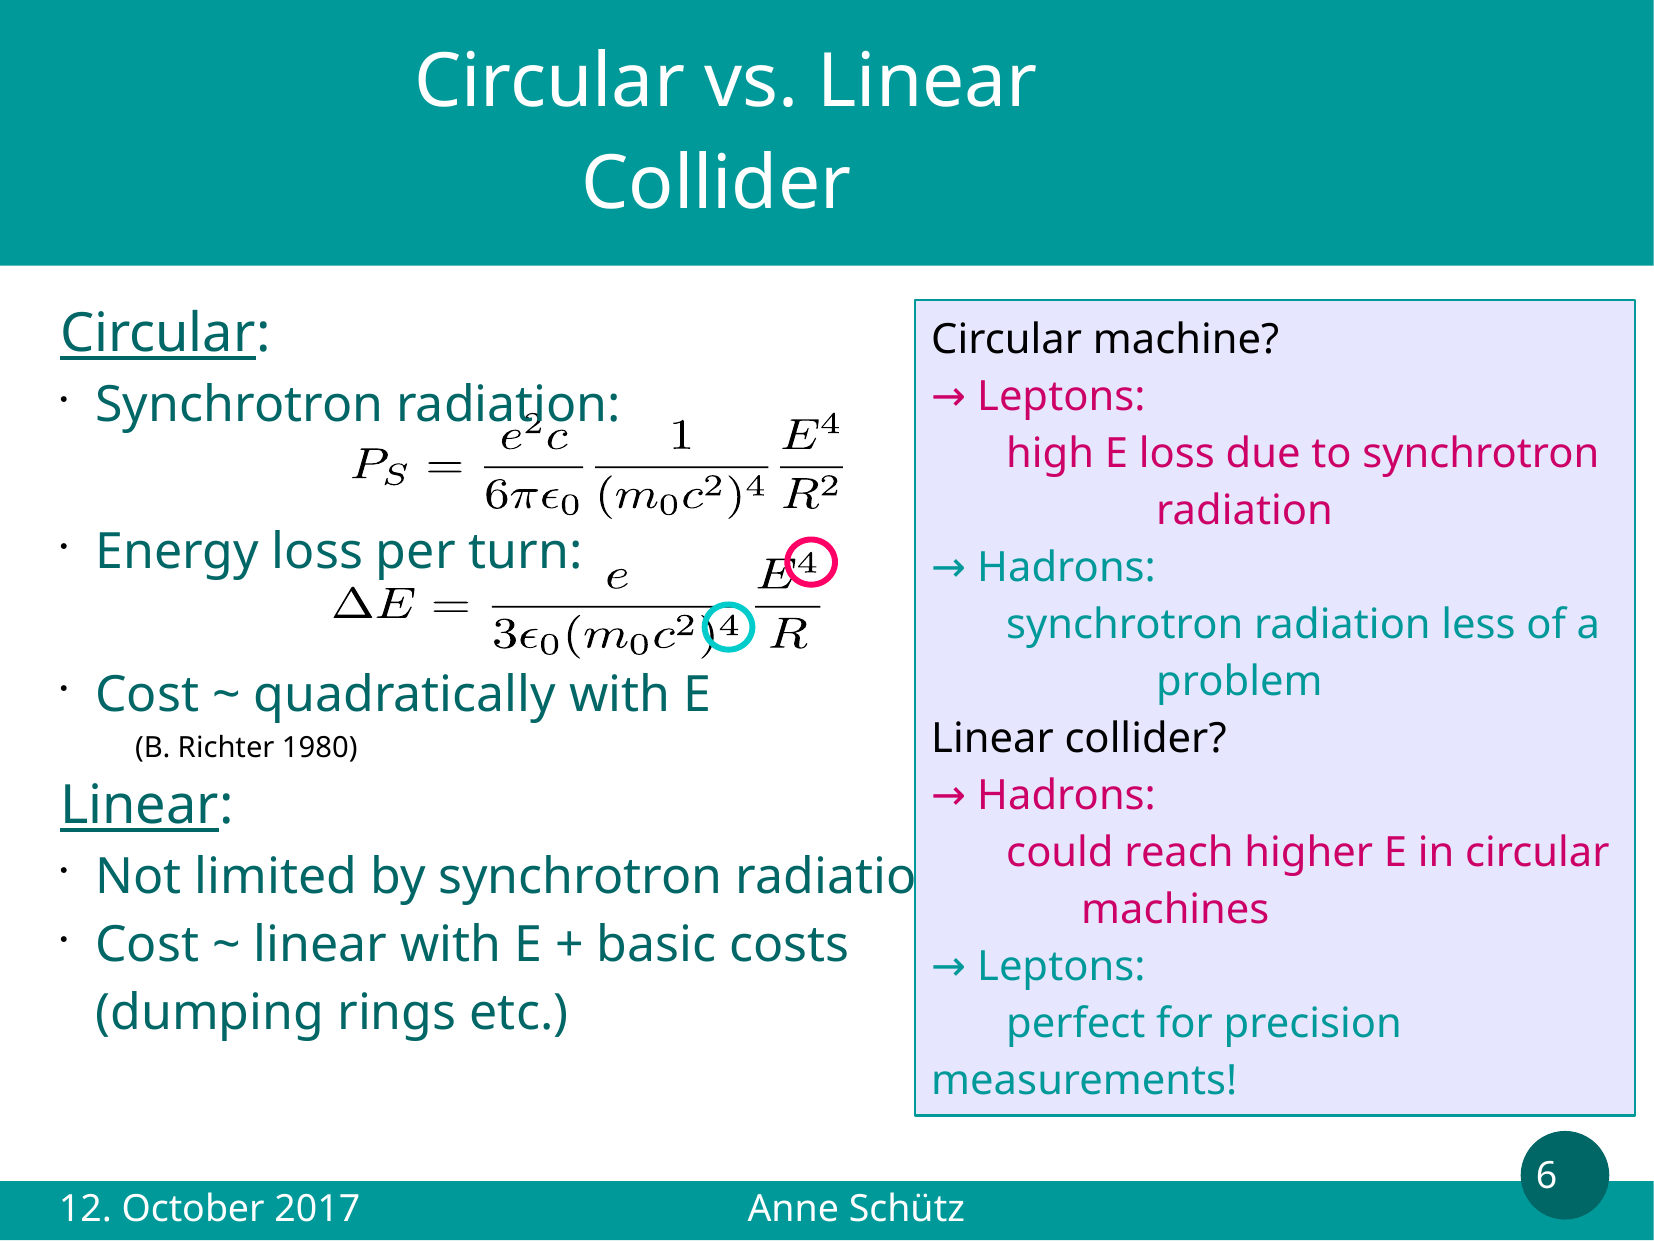

# Circular vs. Linear Collider
Circular:
Synchrotron radiation:
Energy loss per turn:
Cost ~ quadratically with E
	(B. Richter 1980)
Linear:
Not limited by synchrotron radiation
Cost ~ linear with E + basic costs
(dumping rings etc.)
Circular machine?
→ Leptons:
	high E loss due to synchrotron 			radiation
→ Hadrons:
	synchrotron radiation less of a 			problem
Linear collider?
→ Hadrons:
	could reach higher E in circular 		machines
→ Leptons:
	perfect for precision measurements!